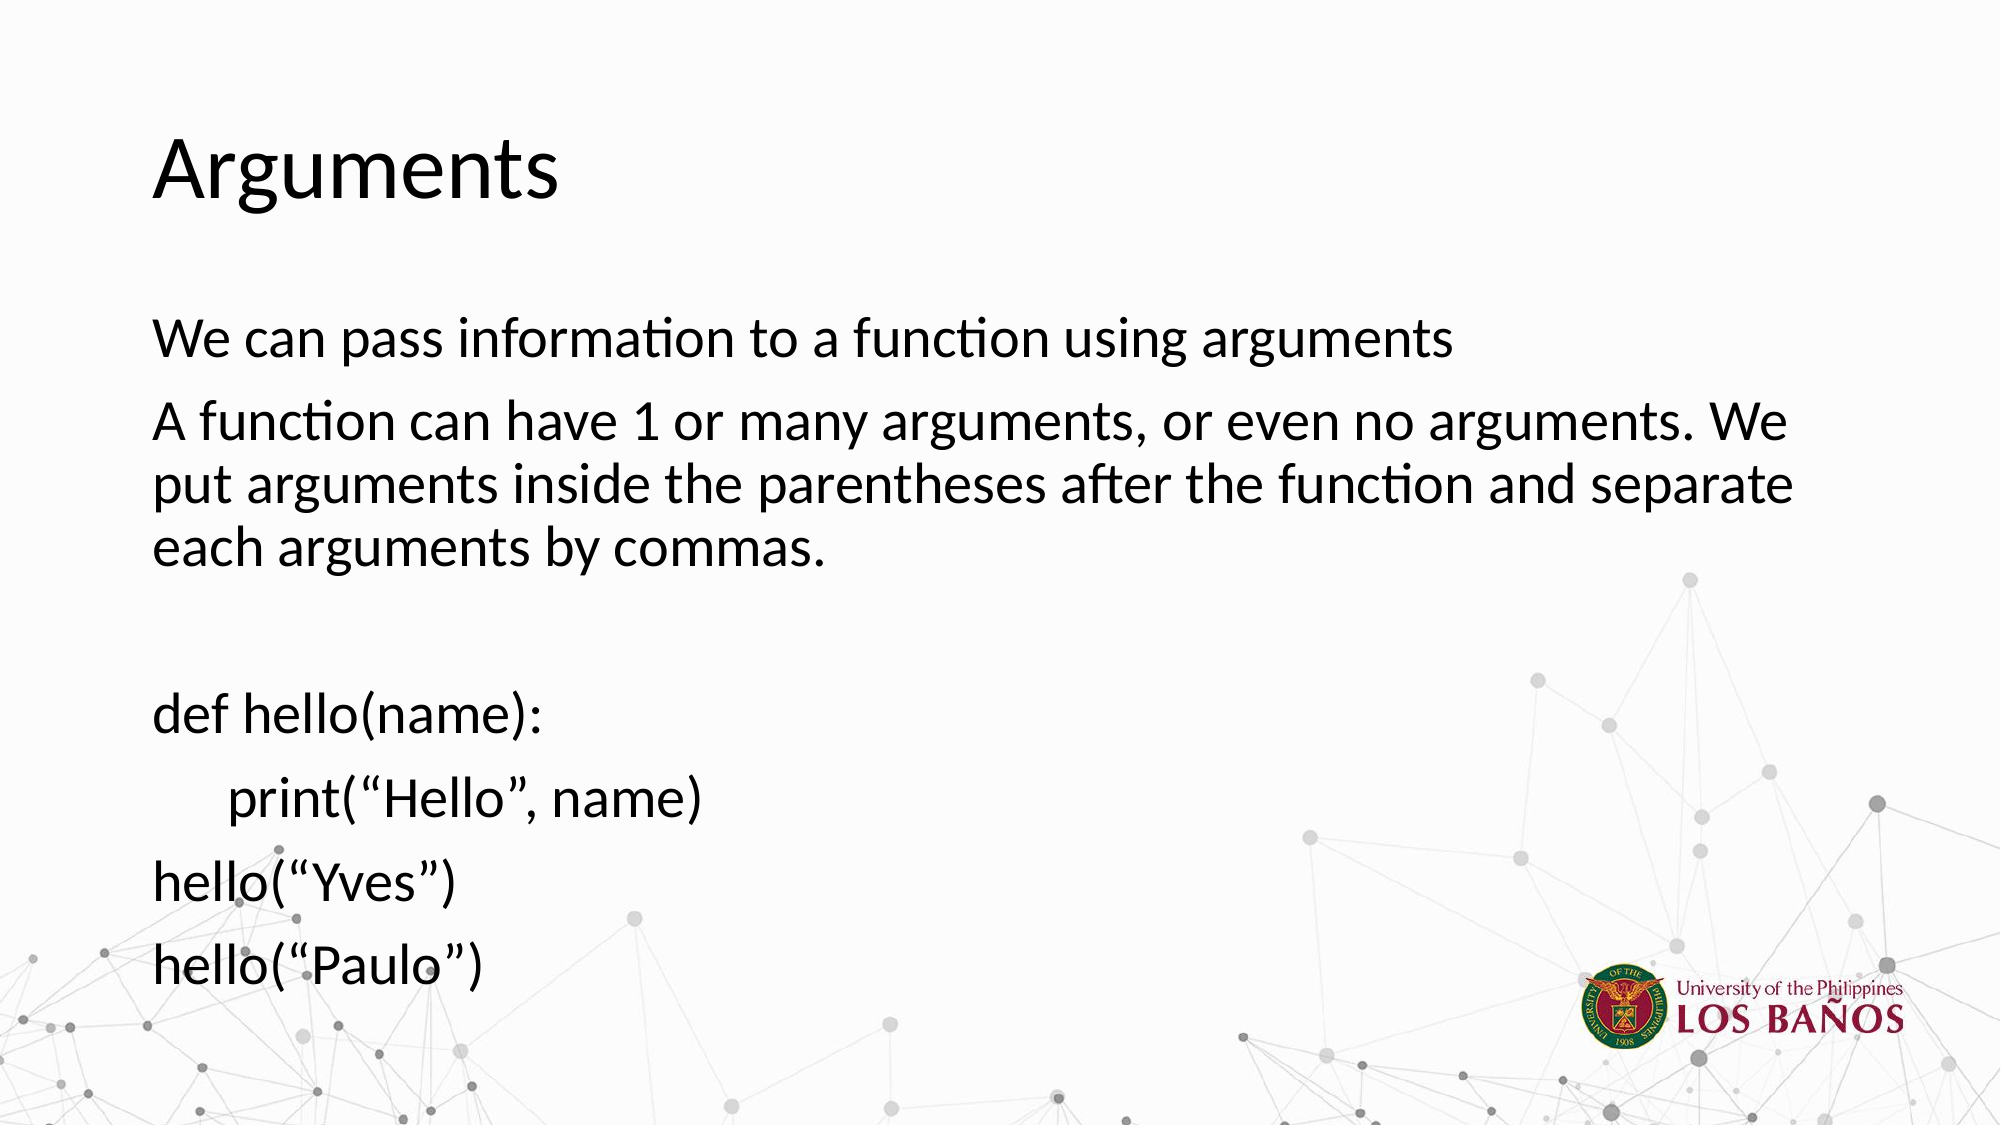

# Arguments
We can pass information to a function using arguments
A function can have 1 or many arguments, or even no arguments. We put arguments inside the parentheses after the function and separate each arguments by commas.
def hello(name):
	print(“Hello”, name)
hello(“Yves”)
hello(“Paulo”)